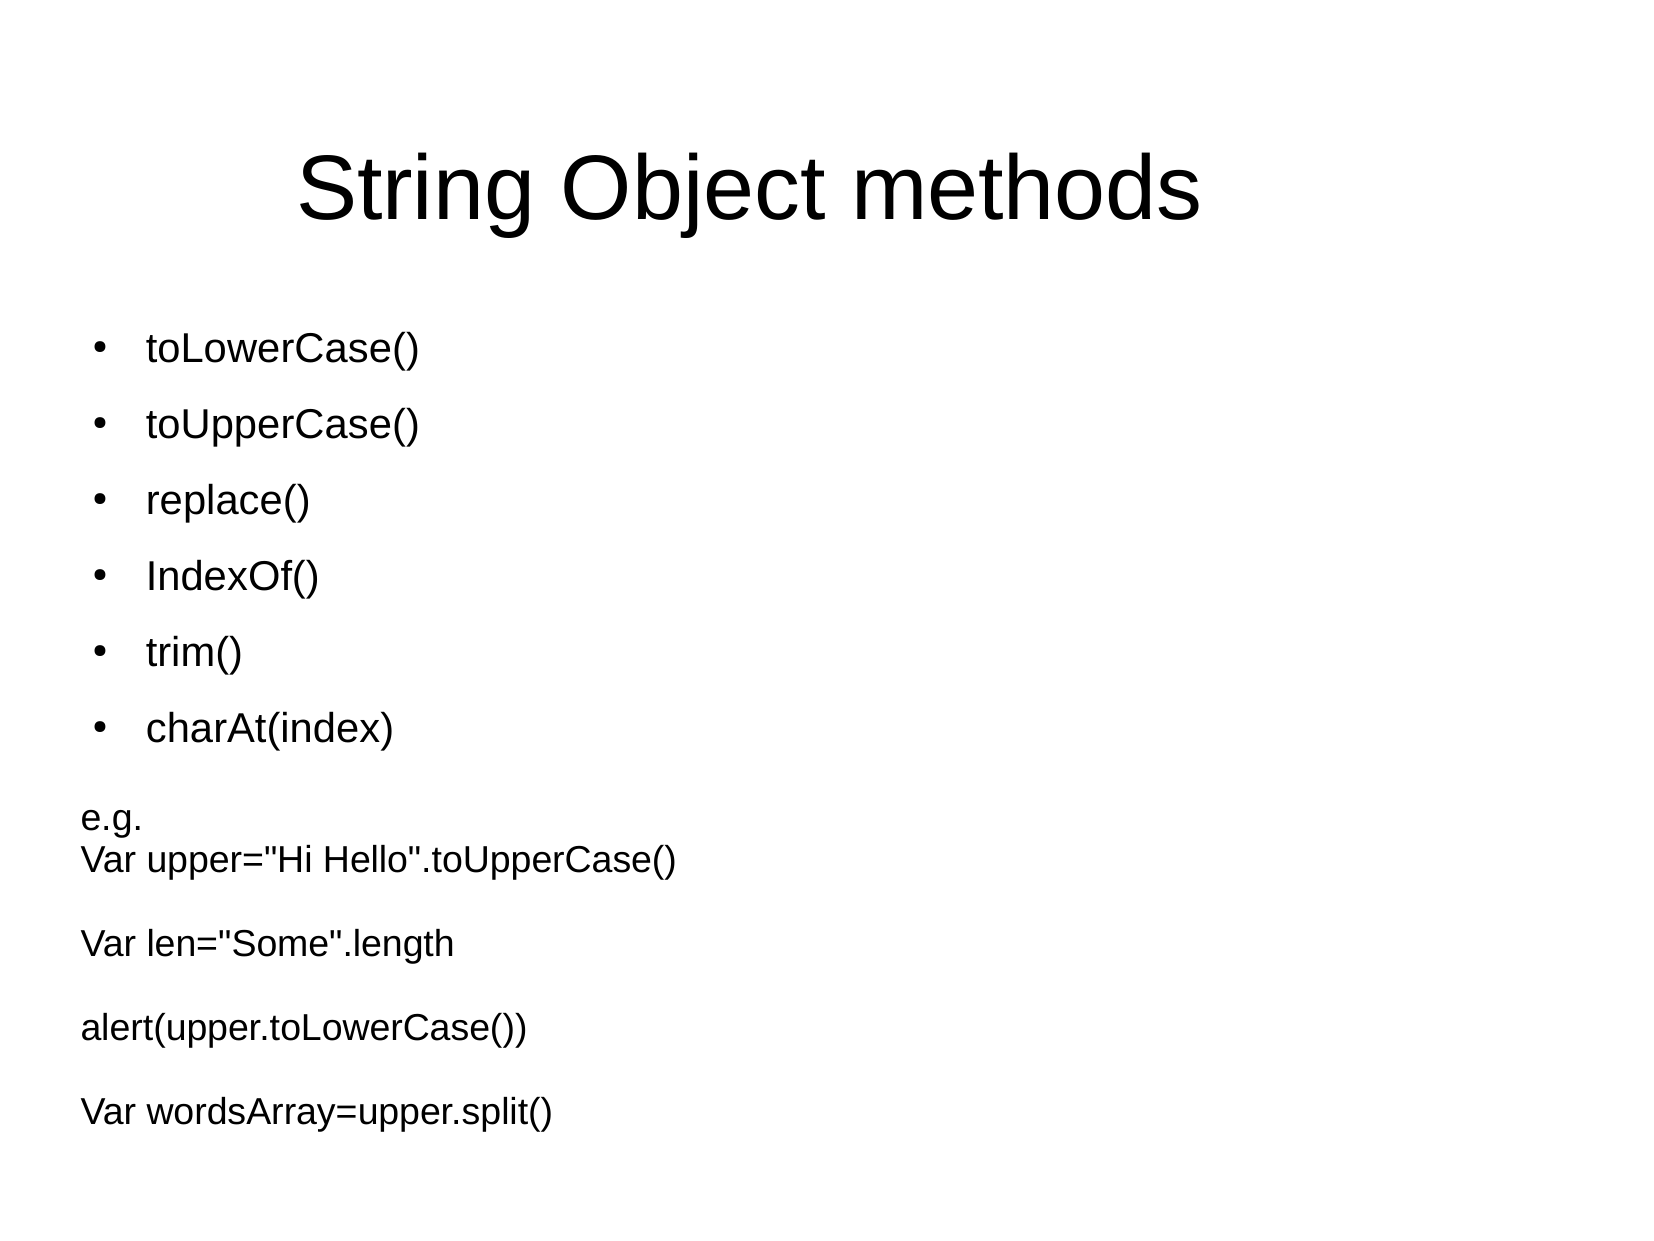

# String Object methods
toLowerCase()
toUpperCase()
replace()
IndexOf()
trim()
charAt(index)
e.g.
Var upper="Hi Hello".toUpperCase()
Var len="Some".length
alert(upper.toLowerCase())
Var wordsArray=upper.split()